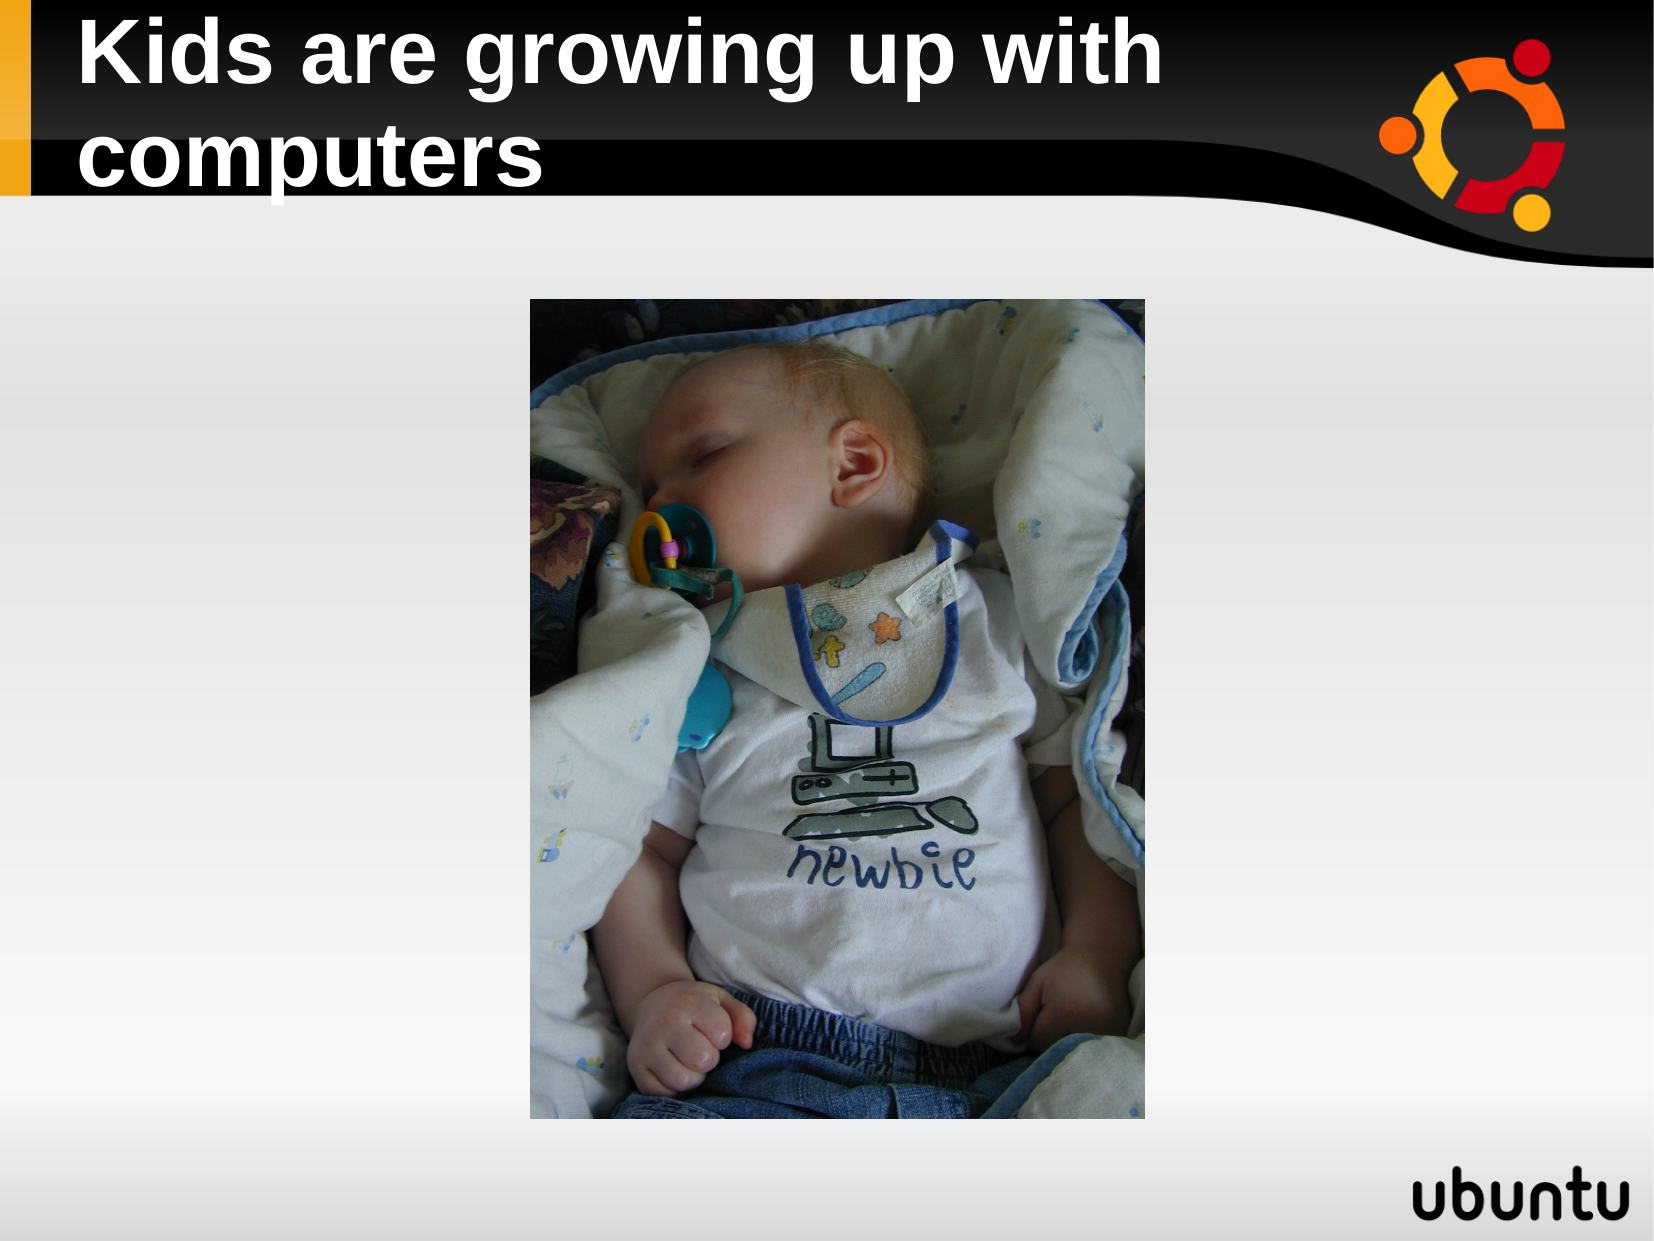

# Kids are growing up with computers